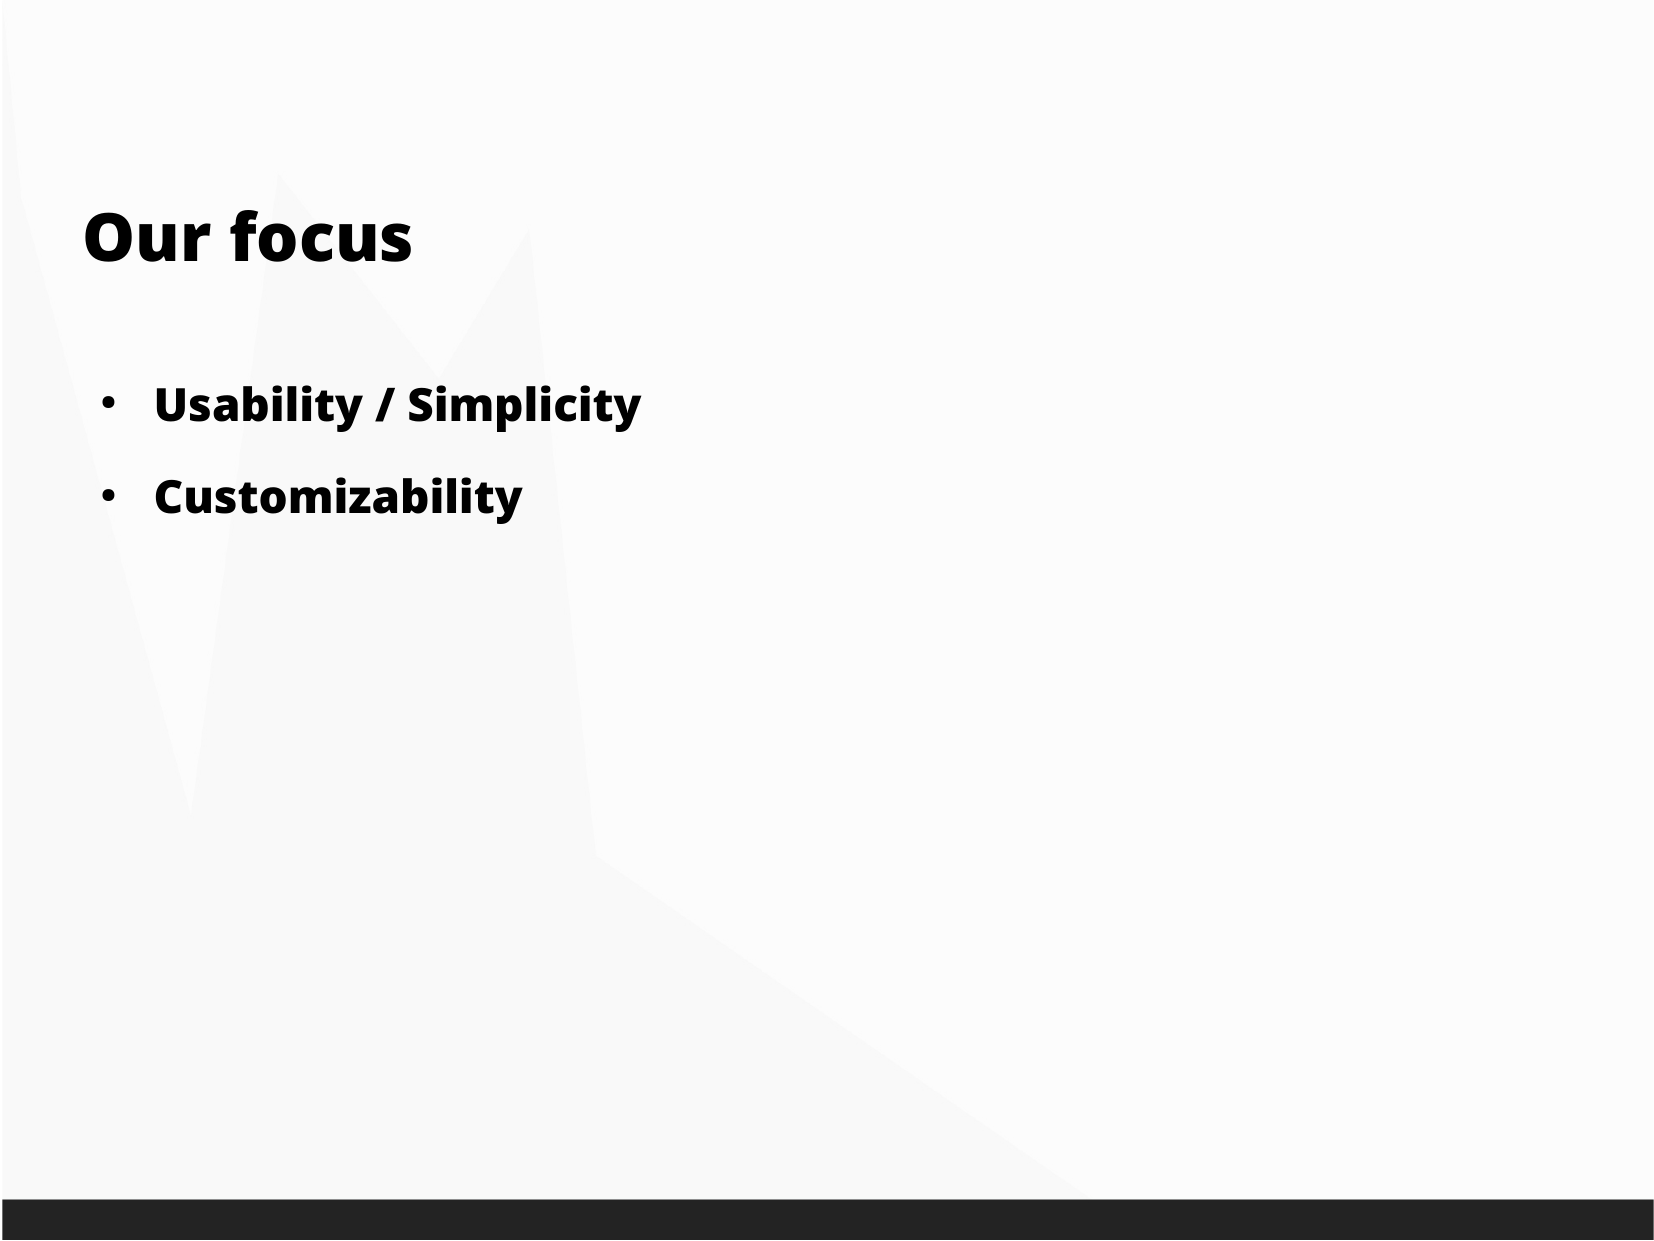

# Our focus
Usability / Simplicity
Customizability